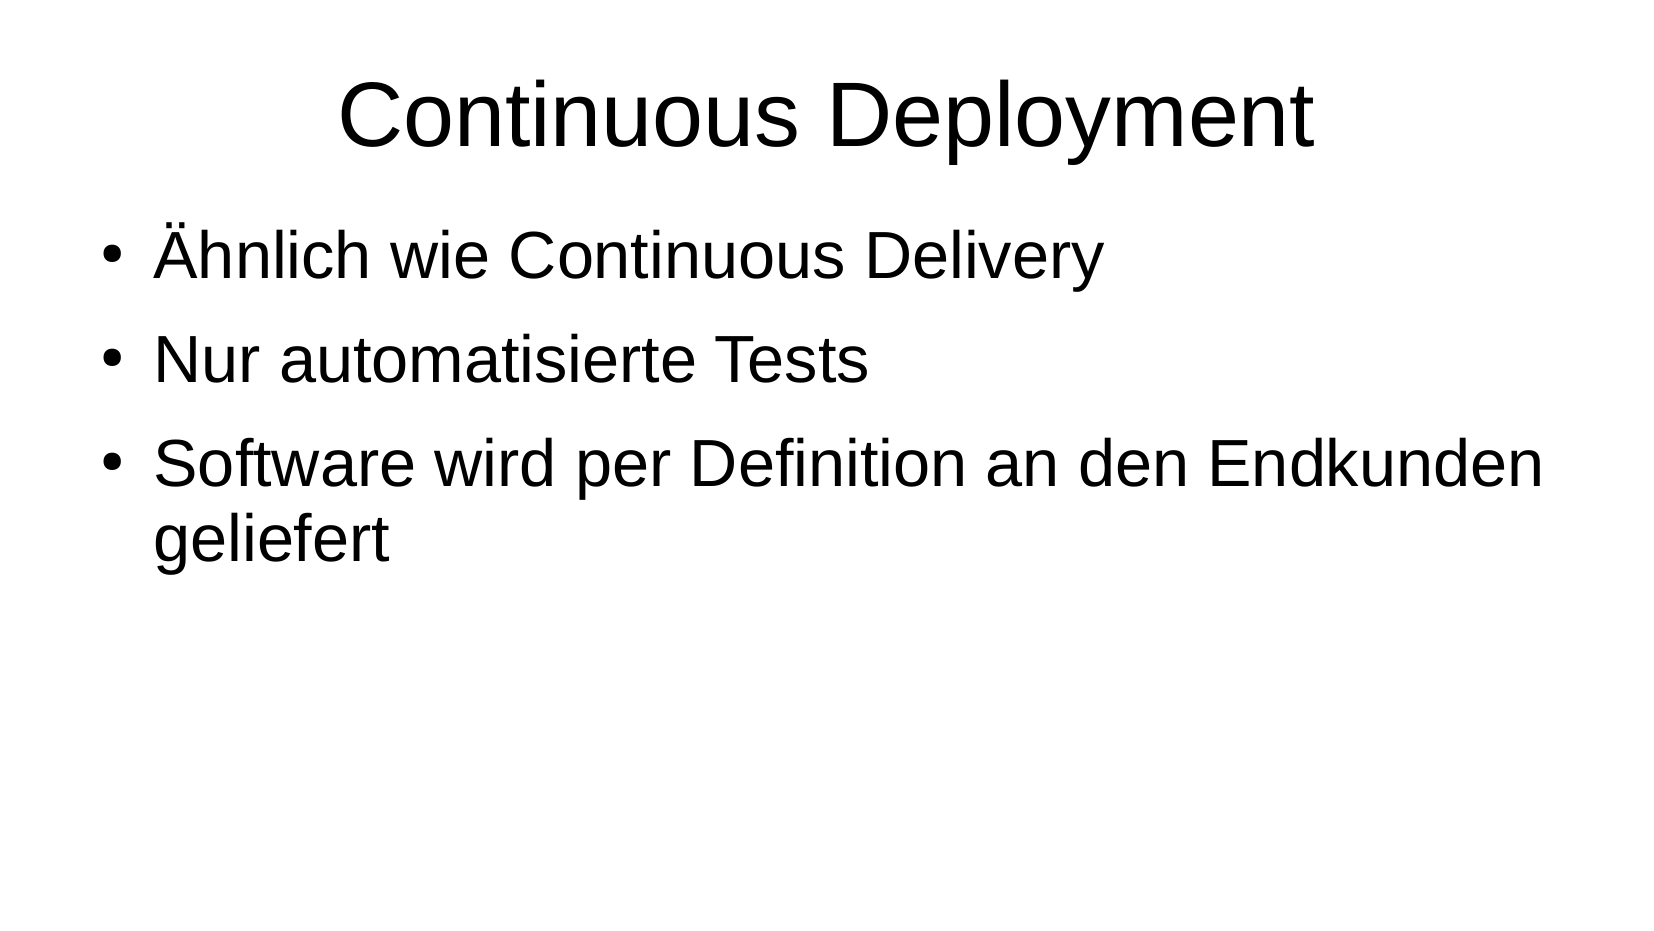

# Continuous Deployment
Ähnlich wie Continuous Delivery
Nur automatisierte Tests
Software wird per Definition an den Endkunden geliefert